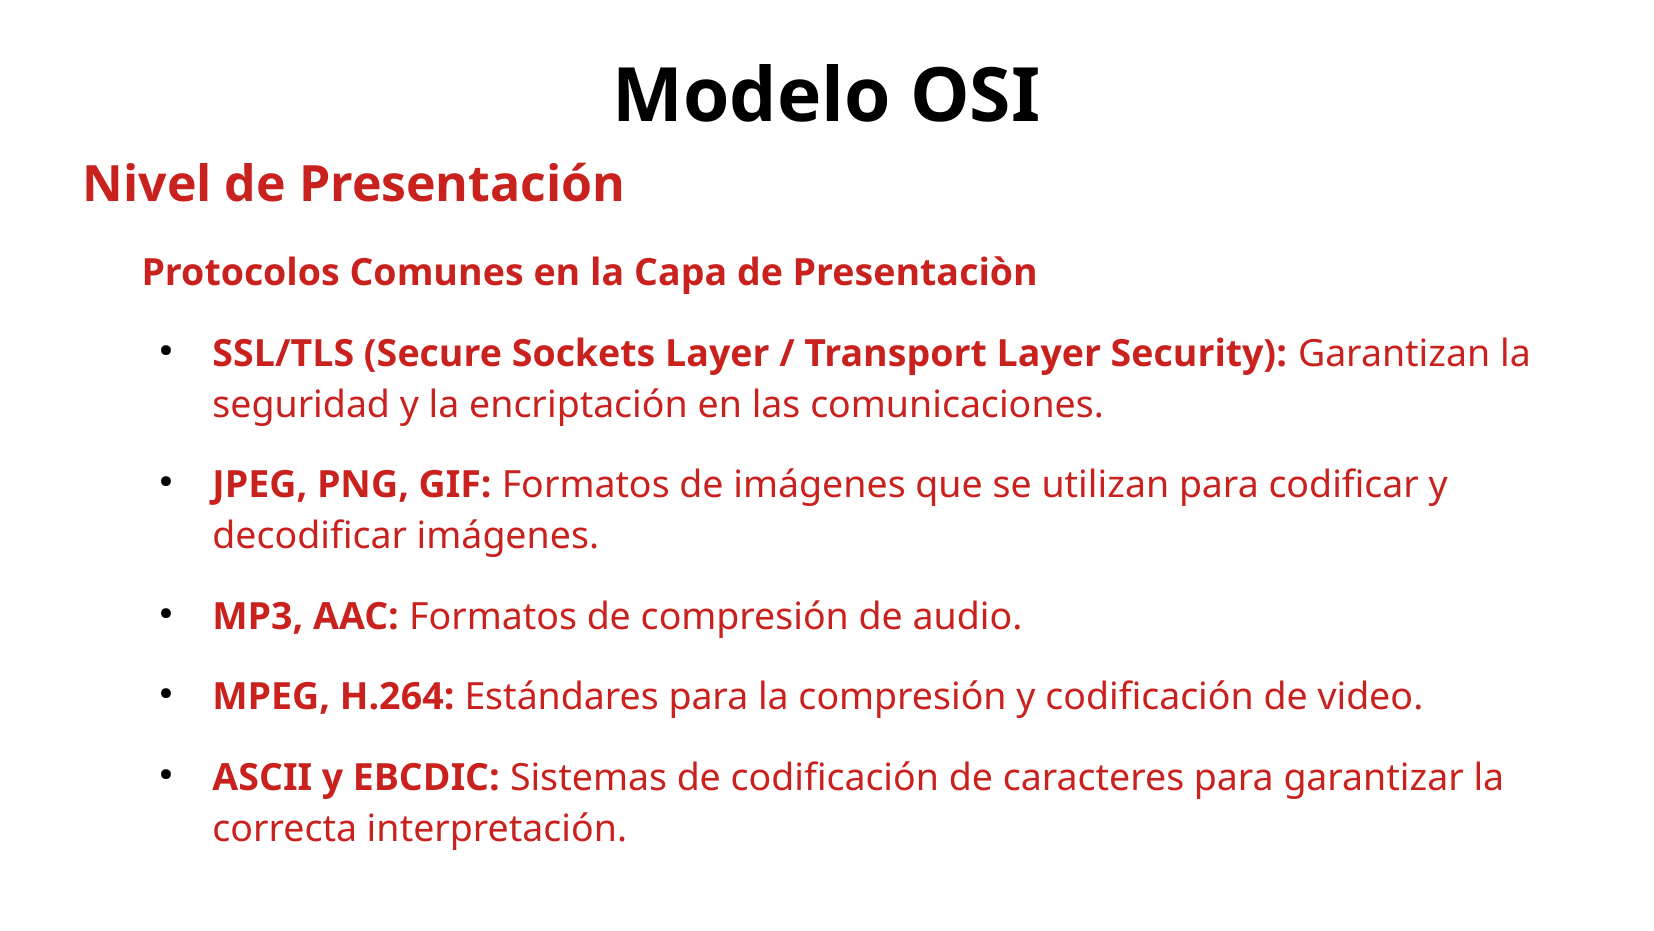

# Modelo OSI
Nivel de Presentación
Protocolos Comunes en la Capa de Presentaciòn
SSL/TLS (Secure Sockets Layer / Transport Layer Security): Garantizan la seguridad y la encriptación en las comunicaciones.
JPEG, PNG, GIF: Formatos de imágenes que se utilizan para codificar y decodificar imágenes.
MP3, AAC: Formatos de compresión de audio.
MPEG, H.264: Estándares para la compresión y codificación de video.
ASCII y EBCDIC: Sistemas de codificación de caracteres para garantizar la correcta interpretación.